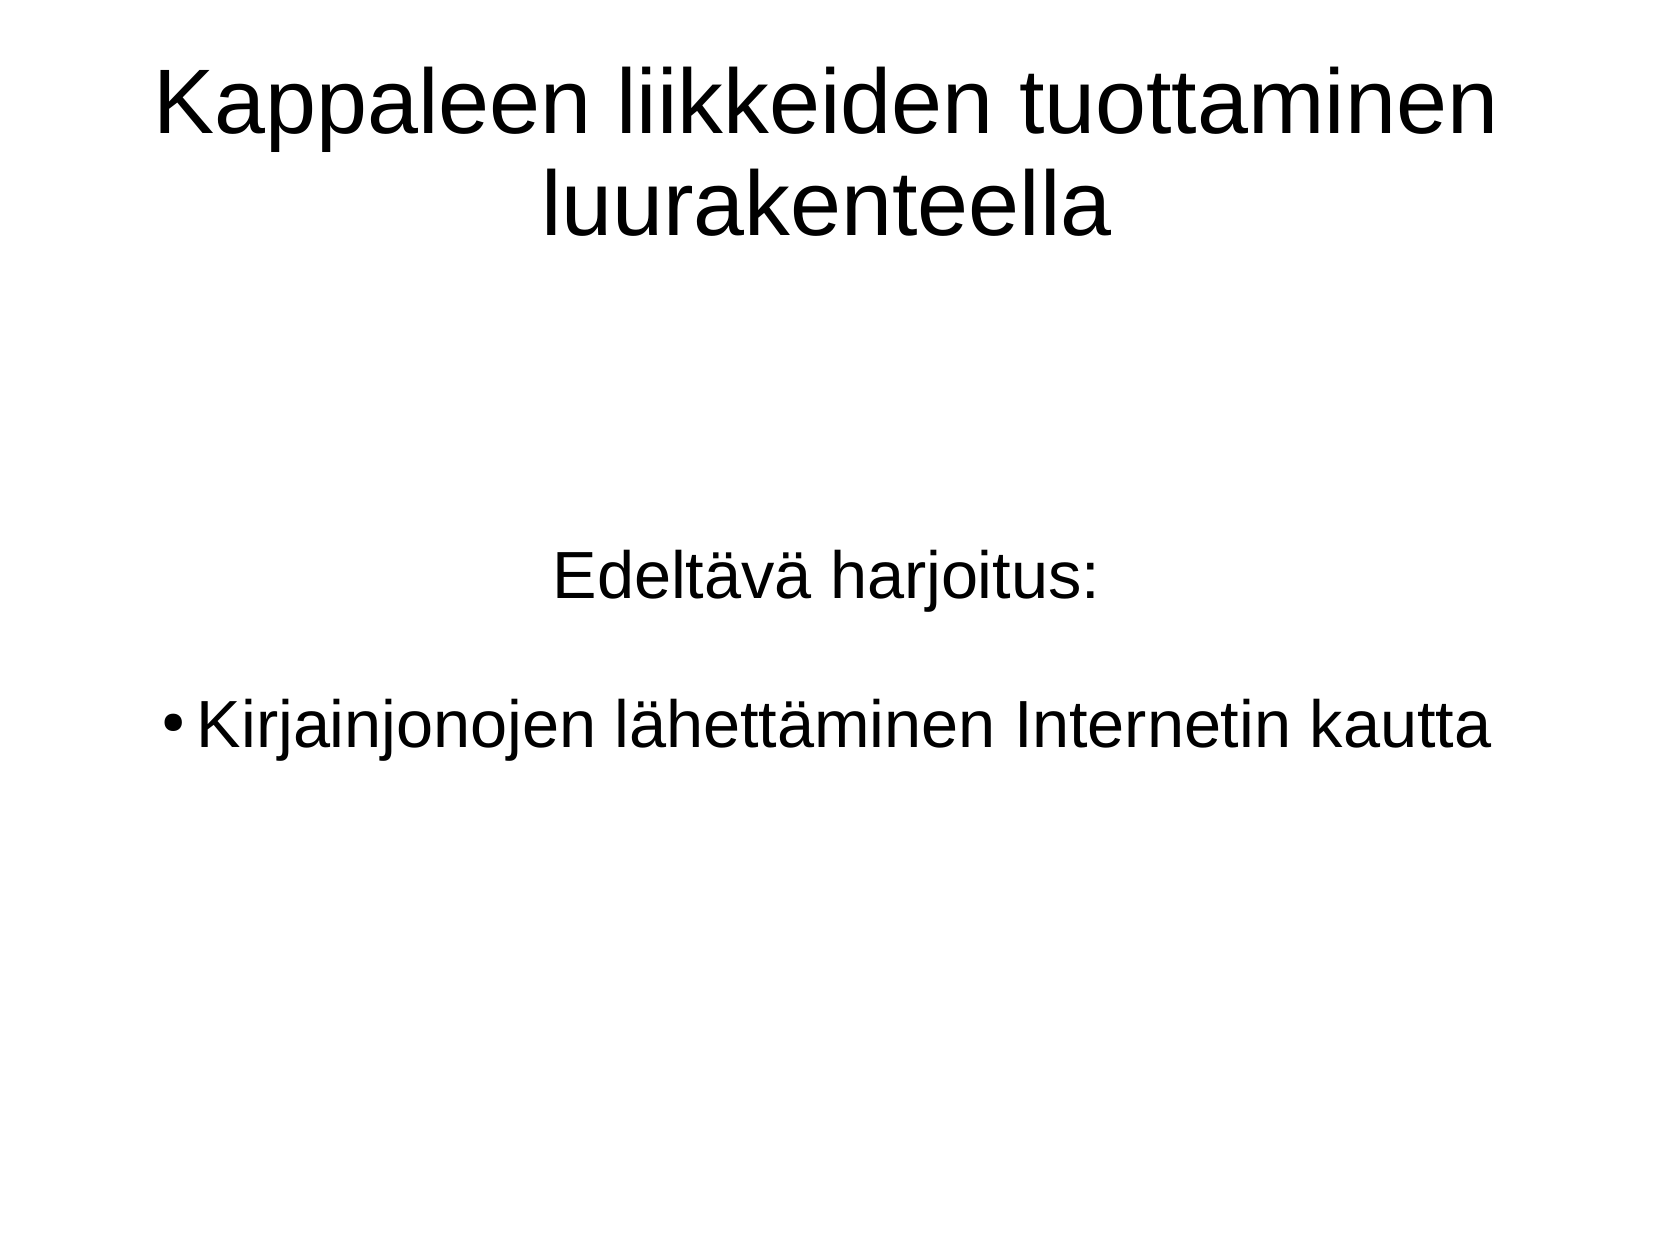

# Kappaleen liikkeiden tuottaminen luurakenteella
Edeltävä harjoitus:
Kirjainjonojen lähettäminen Internetin kautta